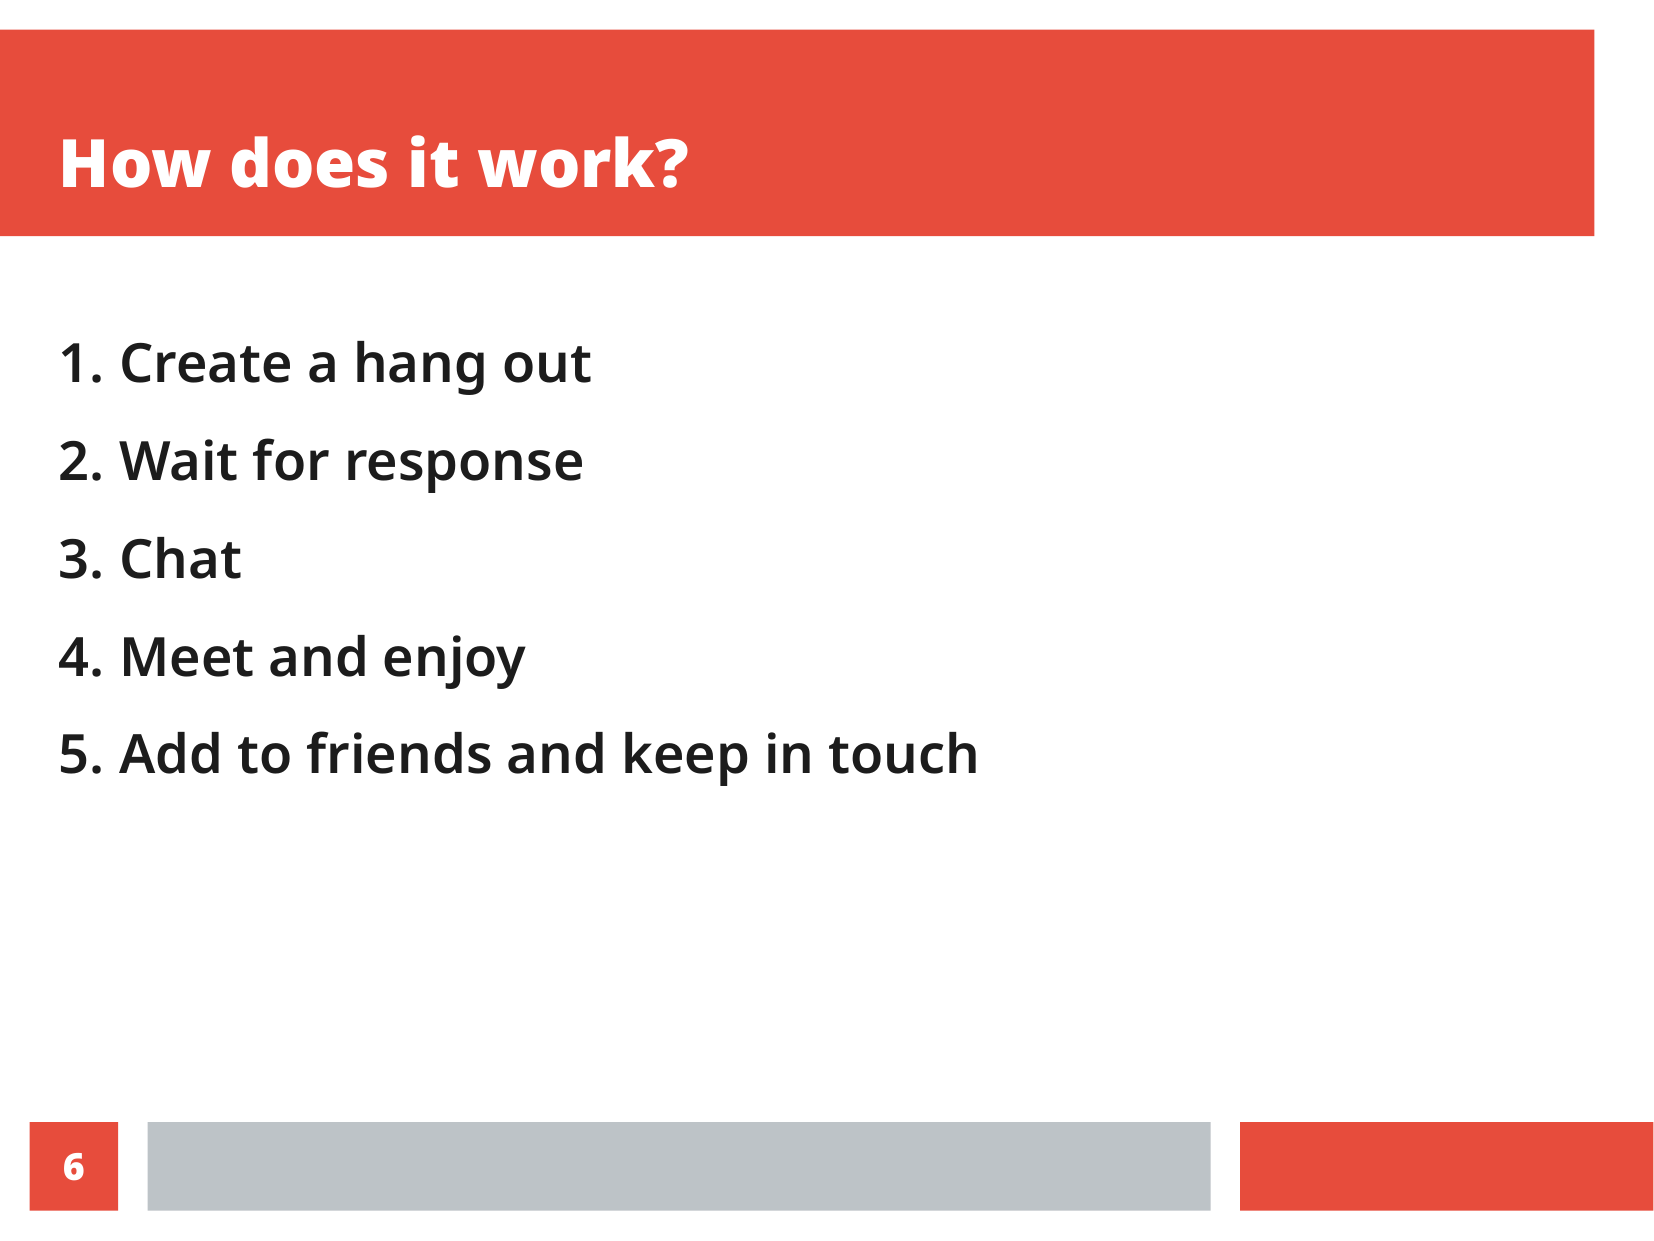

# How does it work?
1. Create a hang out
2. Wait for response
3. Chat
4. Meet and enjoy
5. Add to friends and keep in touch
6